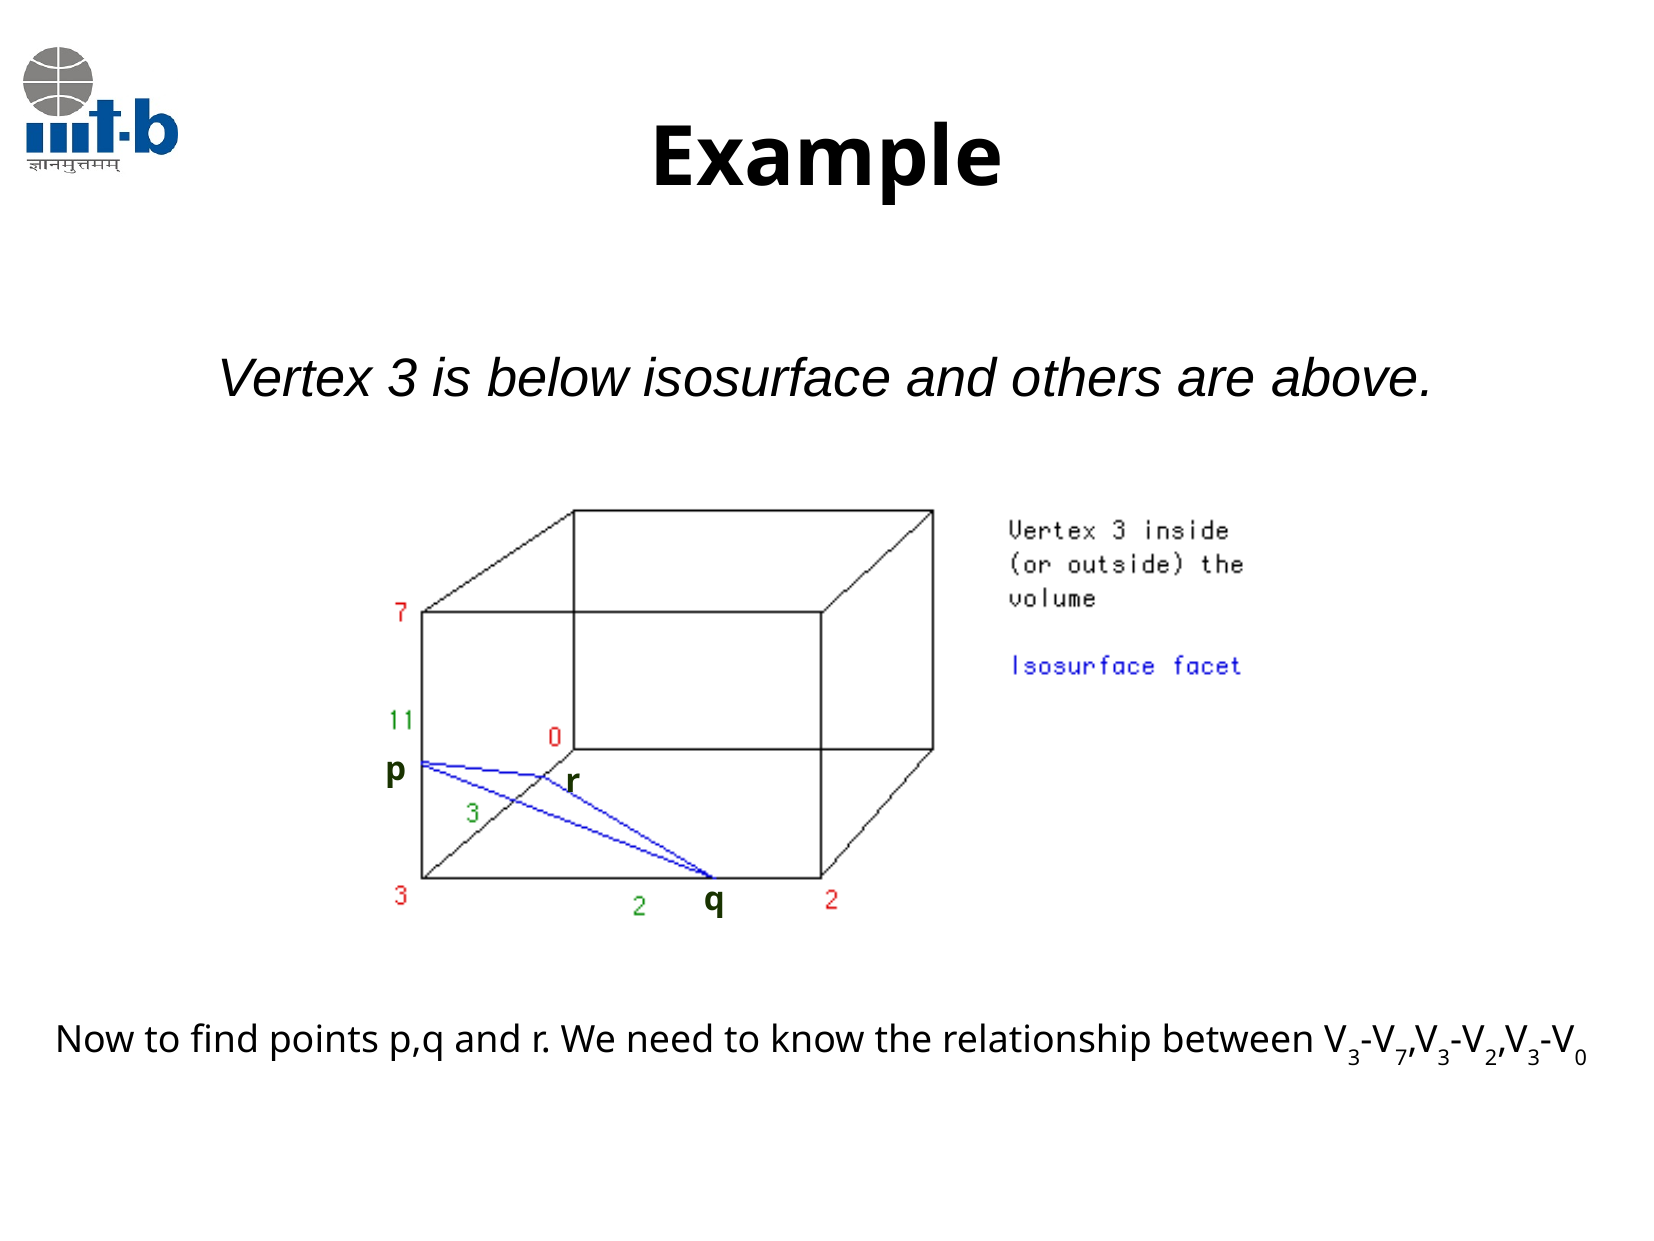

#
Example
Vertex 3 is below isosurface and others are above.
p
r
q
Now to find points p,q and r. We need to know the relationship between V3-V7,V3-V2,V3-V0